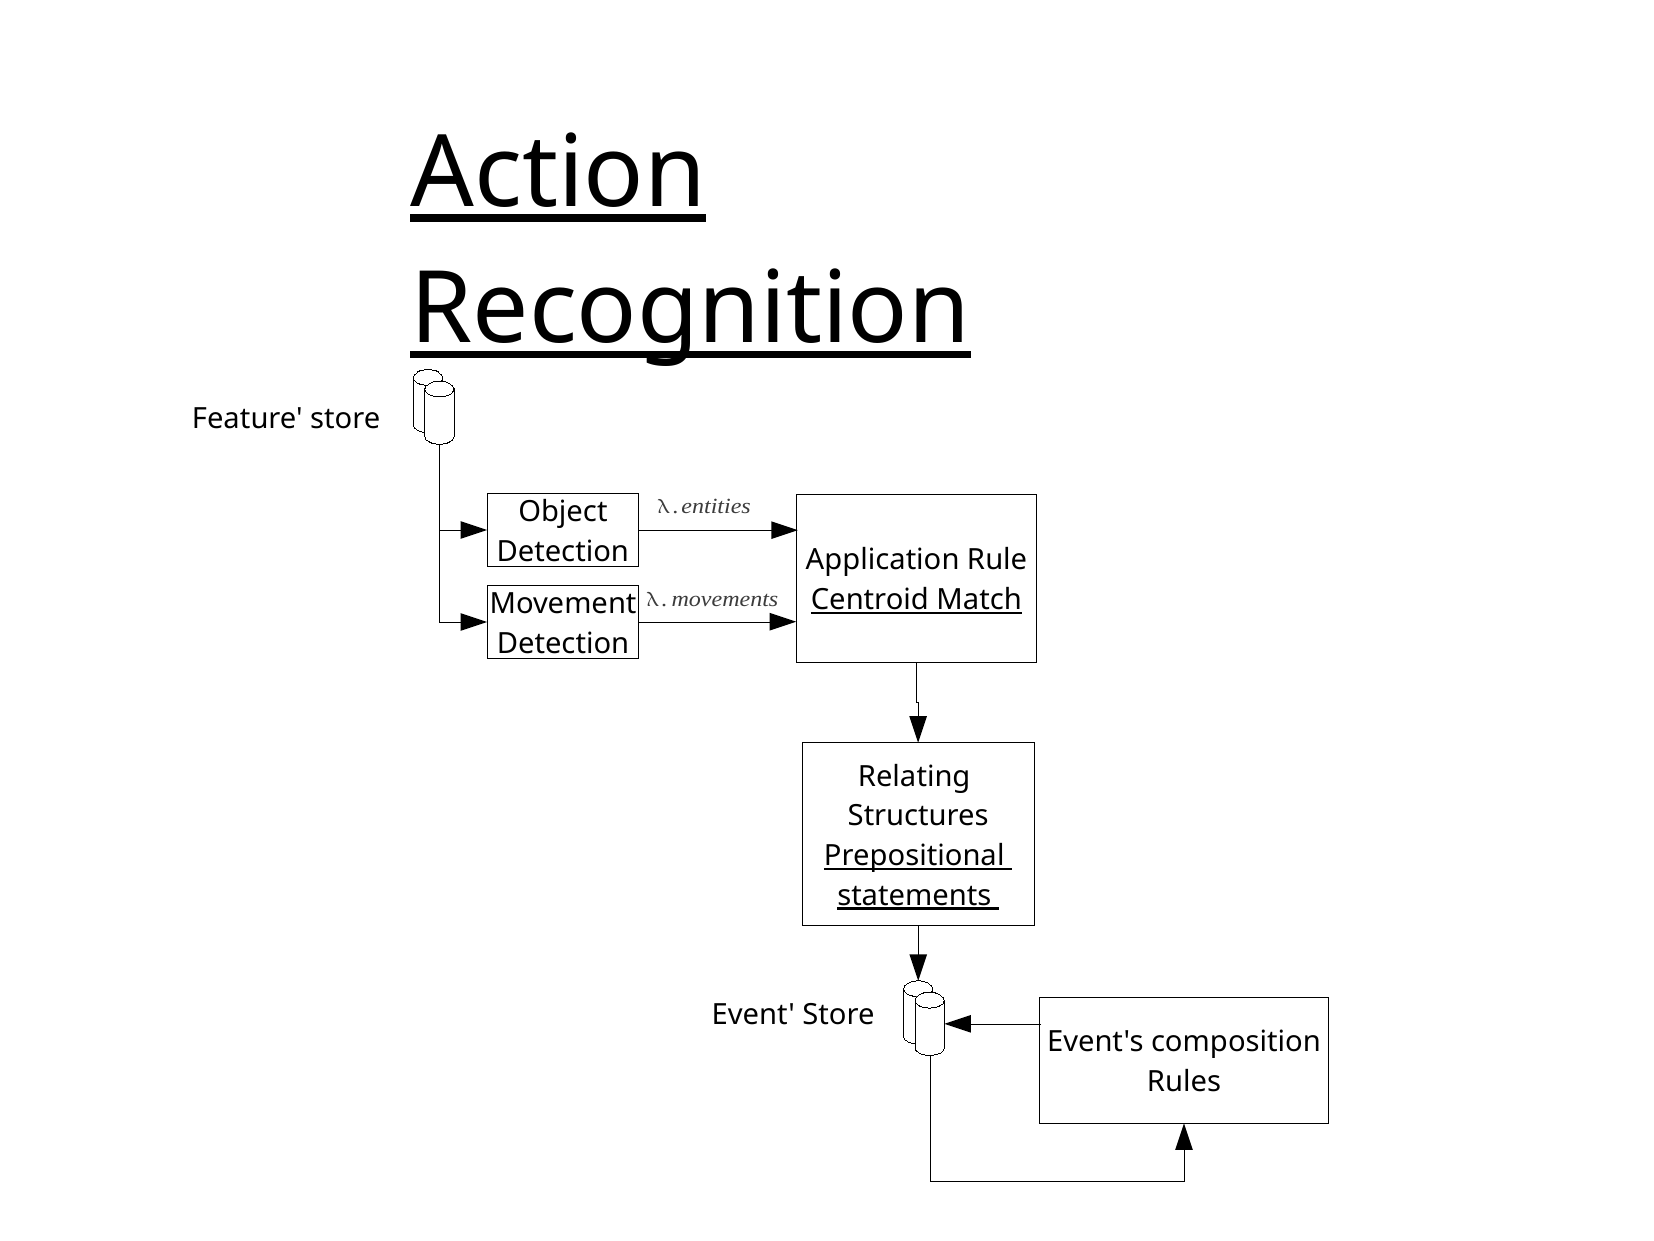

Action Recognition
Feature' store
Object
Detection
Application Rule
Centroid Match
Movement
Detection
Relating
Structures
Prepositional
statements
Event' Store
Event's composition
Rules